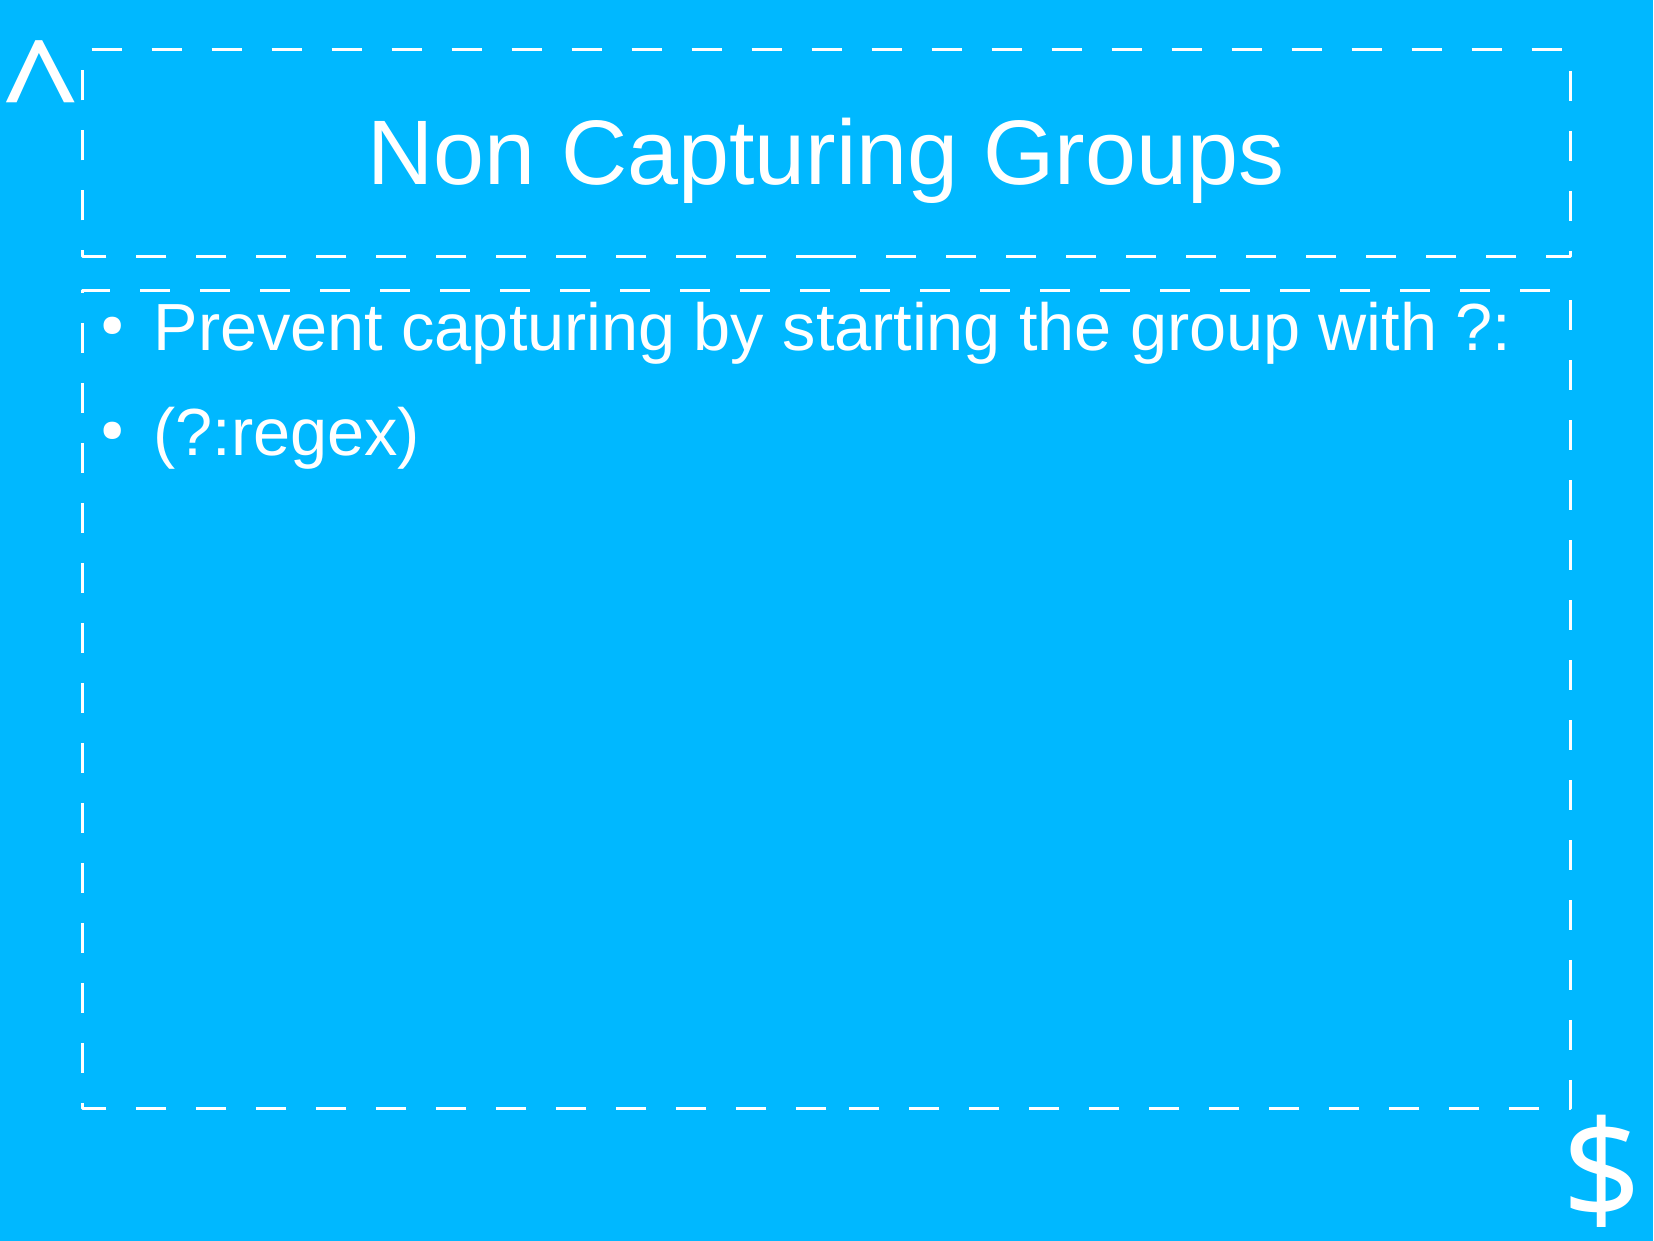

# Non Capturing Groups
Prevent capturing by starting the group with ?:
(?:regex)